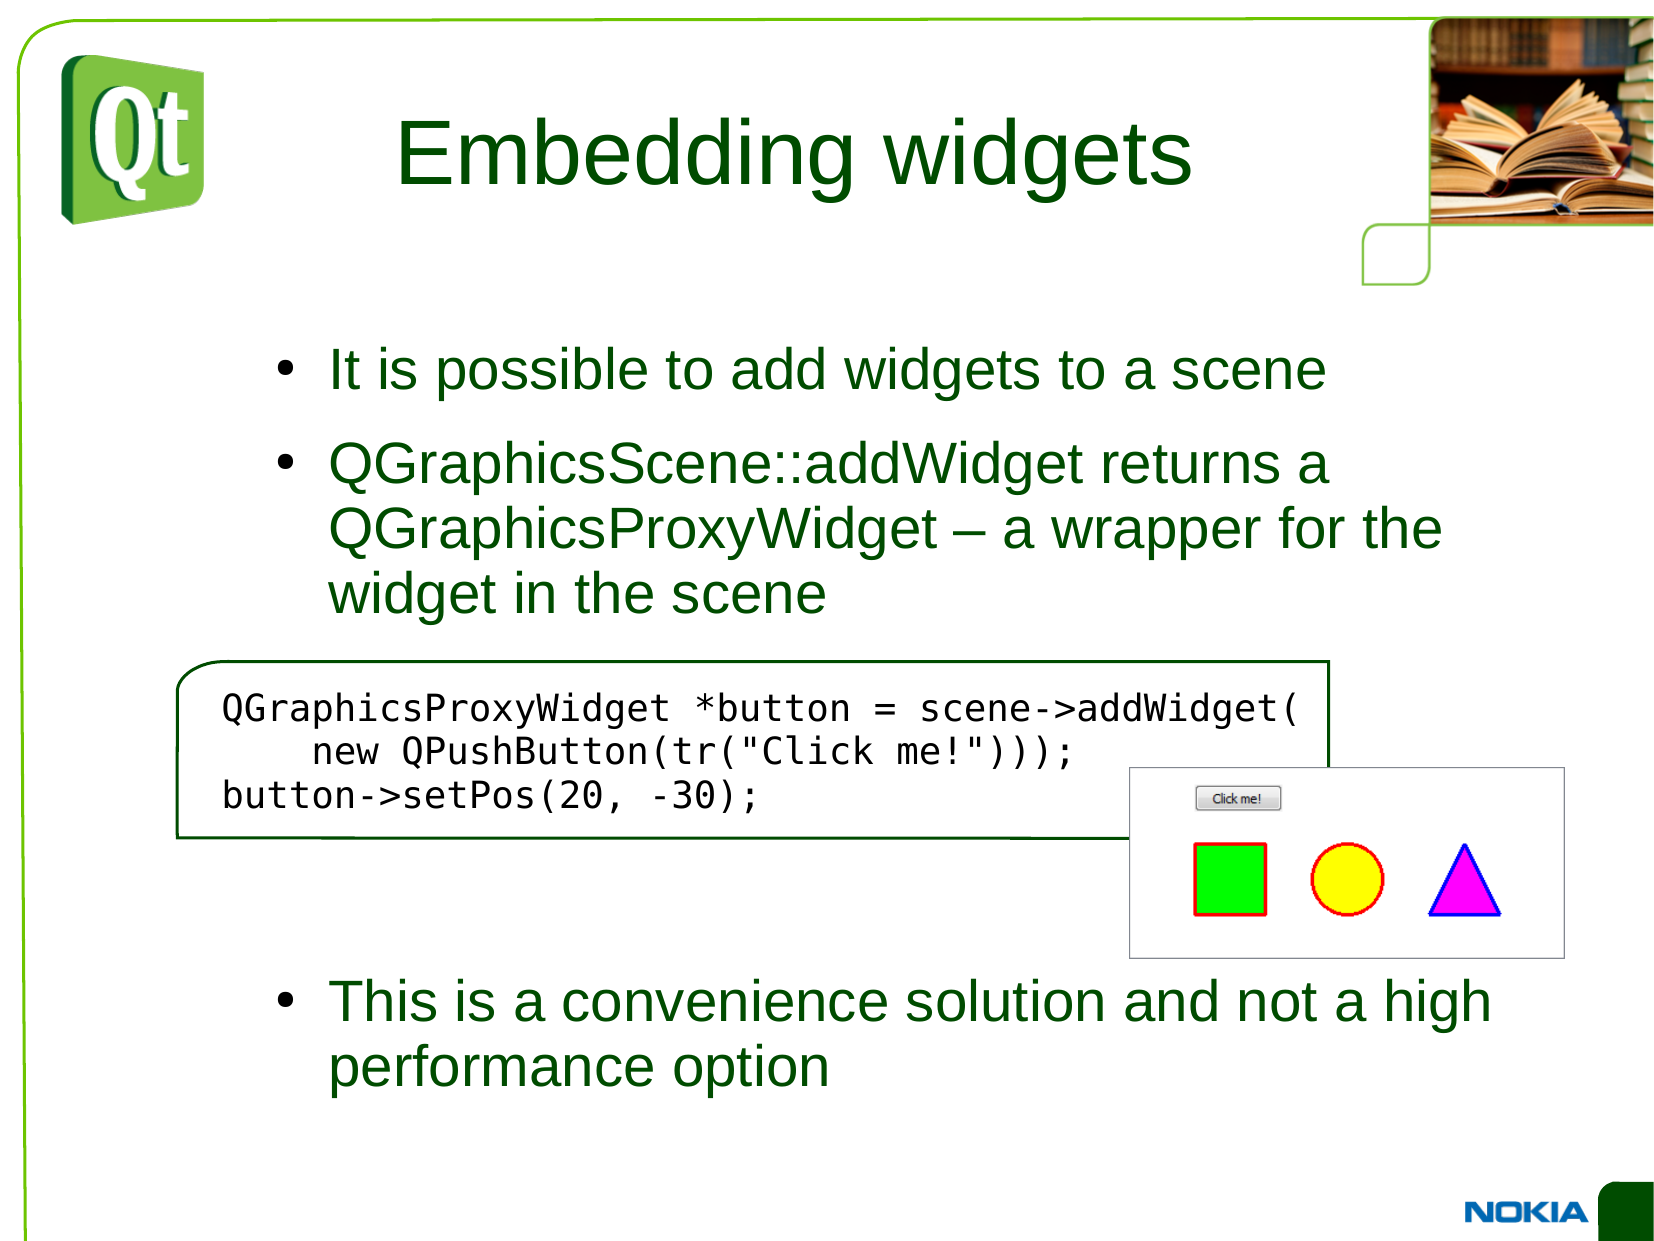

# Embedding widgets
It is possible to add widgets to a scene
QGraphicsScene::addWidget returns a QGraphicsProxyWidget – a wrapper for the widget in the scene
This is a convenience solution and not a high performance option
QGraphicsProxyWidget *button = scene->addWidget(
 new QPushButton(tr("Click me!")));
button->setPos(20, -30);